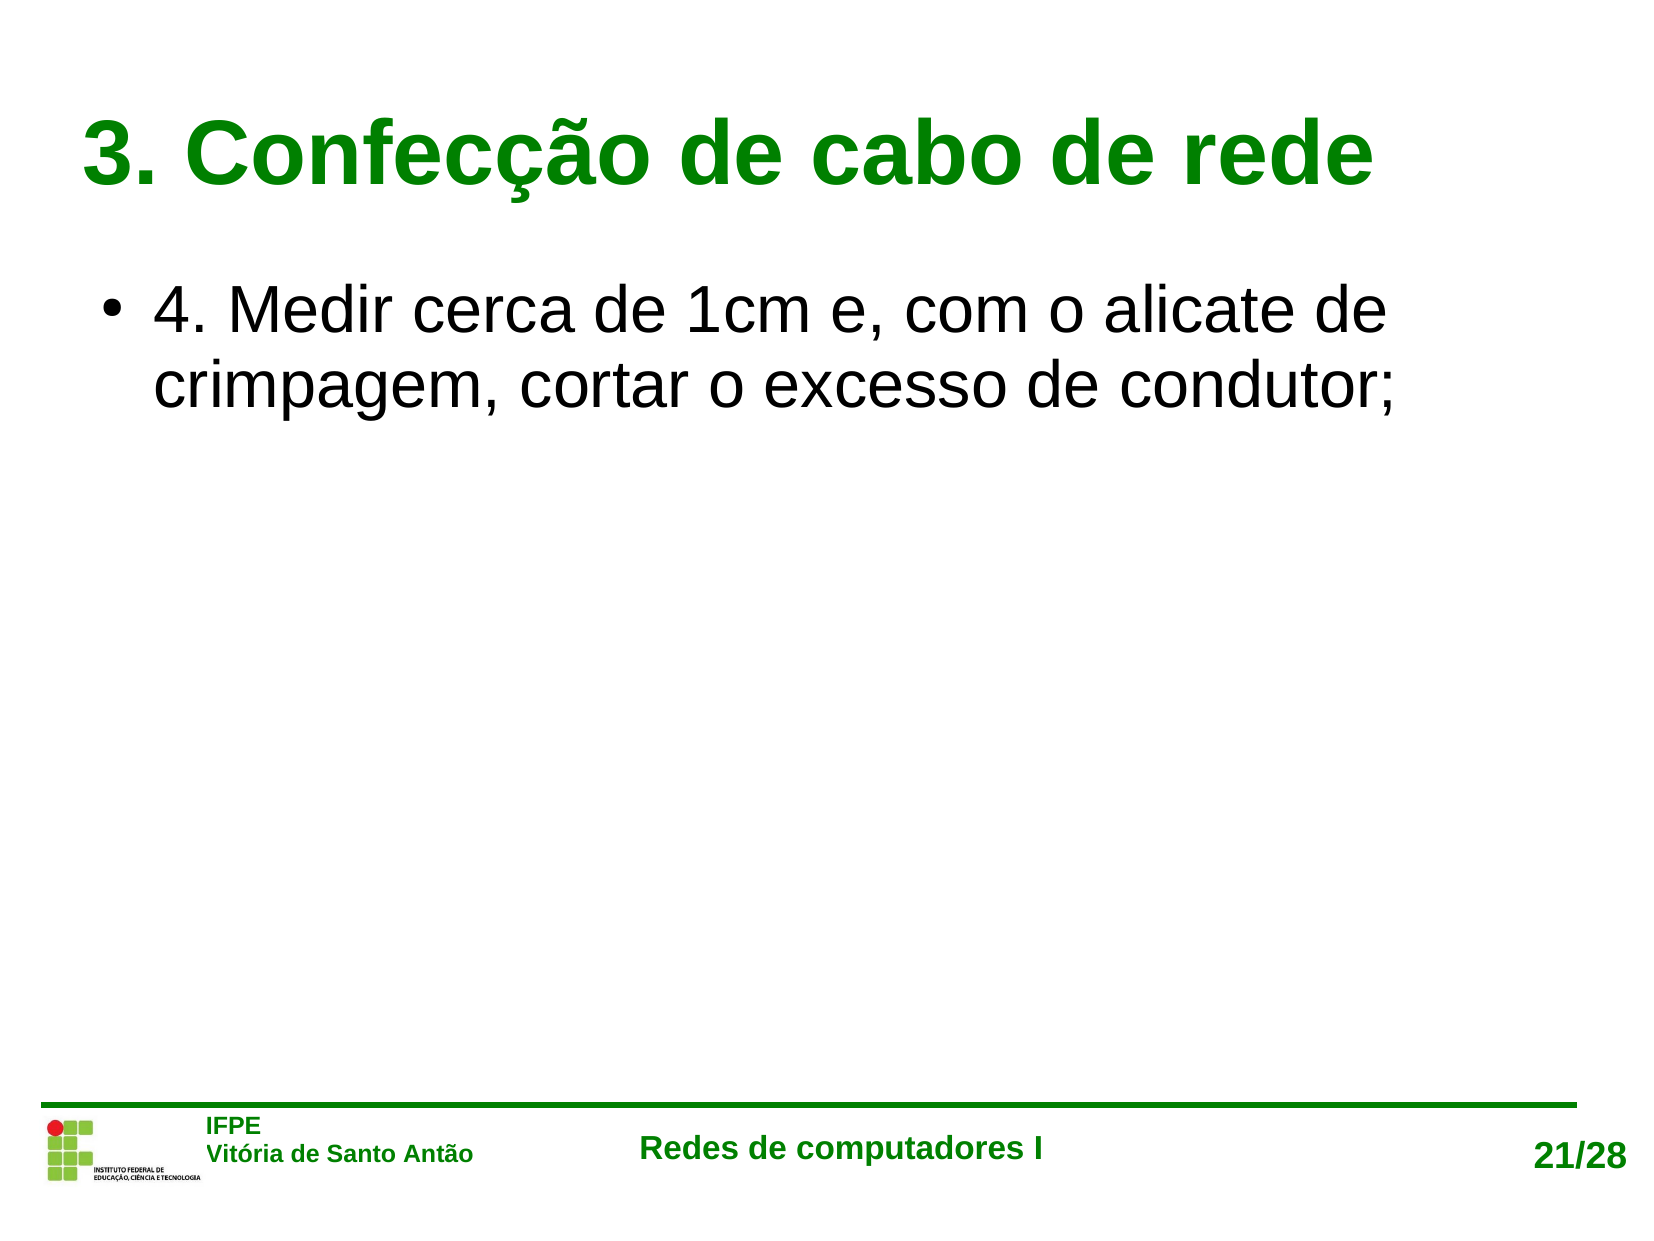

# 3. Confecção de cabo de rede
4. Medir cerca de 1cm e, com o alicate de crimpagem, cortar o excesso de condutor;